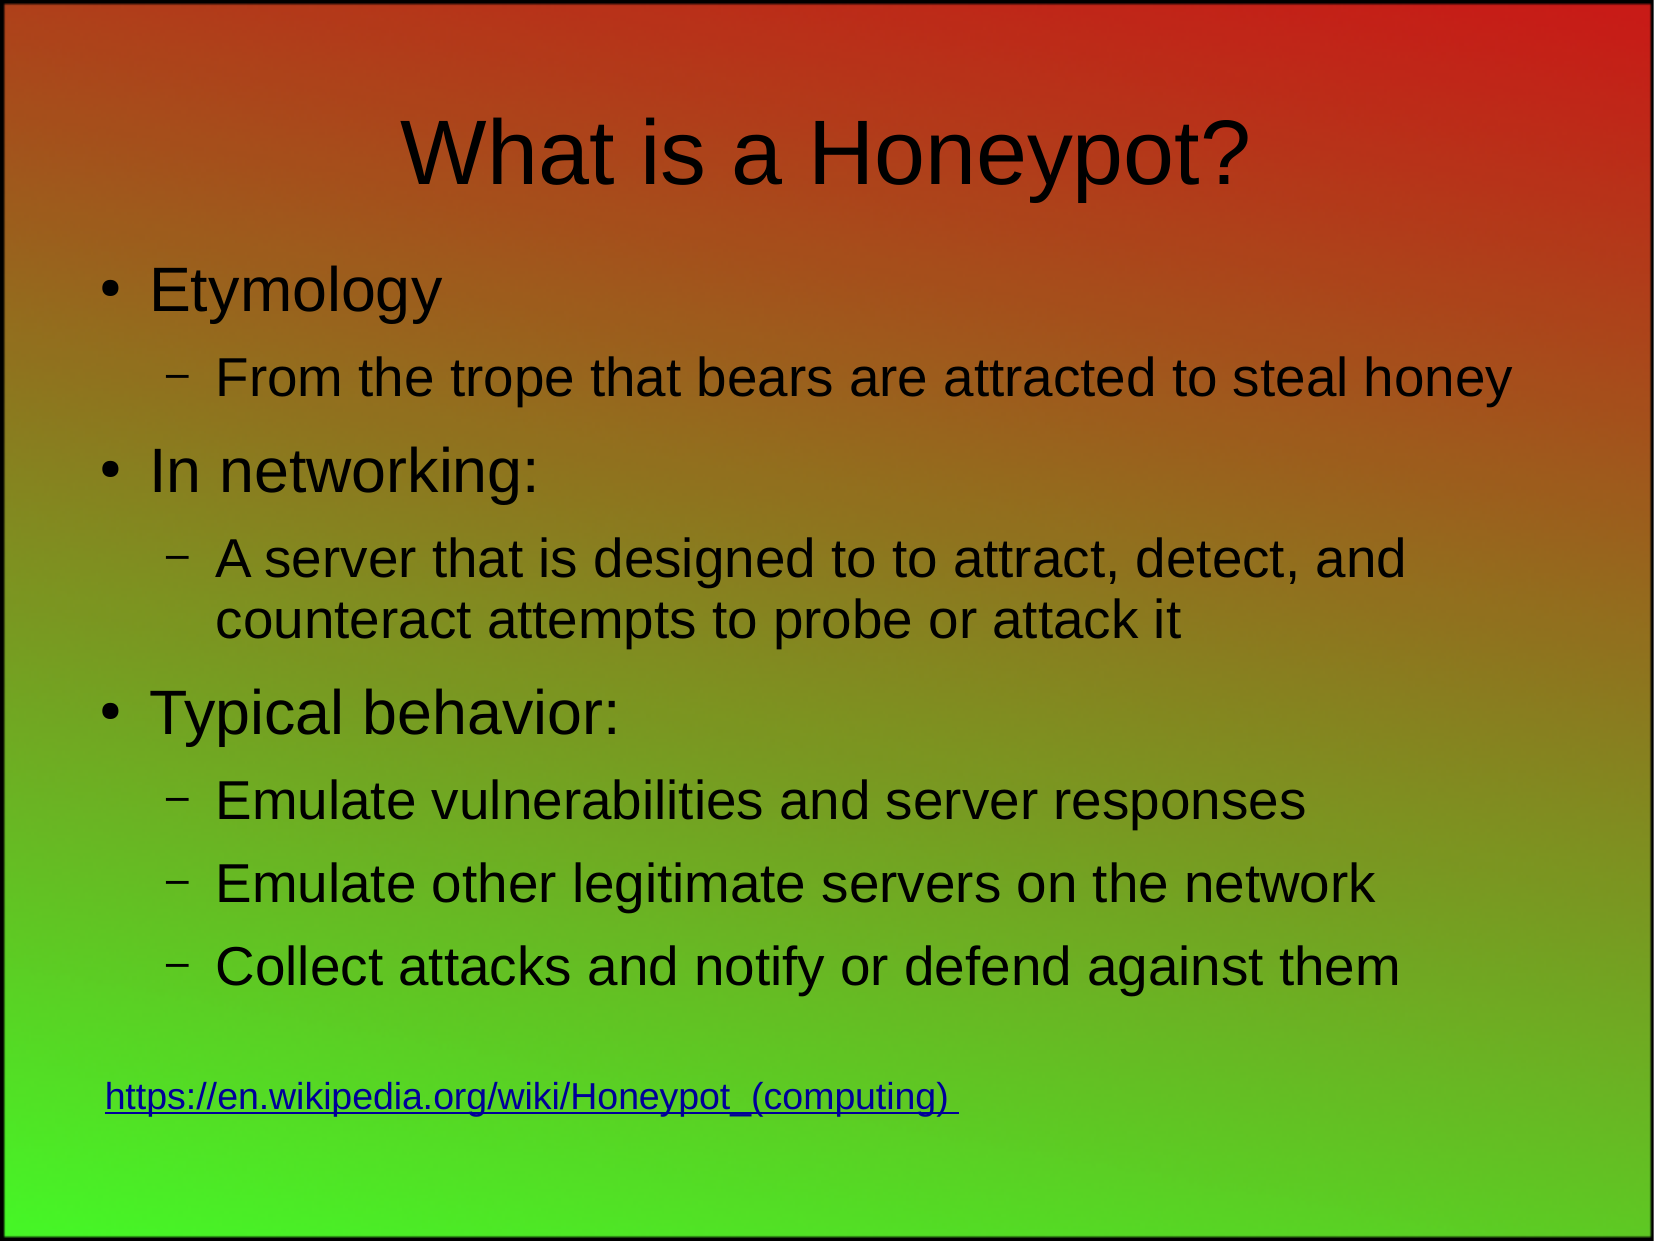

# What is a Honeypot?
Etymology
From the trope that bears are attracted to steal honey
In networking:
A server that is designed to to attract, detect, and counteract attempts to probe or attack it
Typical behavior:
Emulate vulnerabilities and server responses
Emulate other legitimate servers on the network
Collect attacks and notify or defend against them
https://en.wikipedia.org/wiki/Honeypot_(computing)